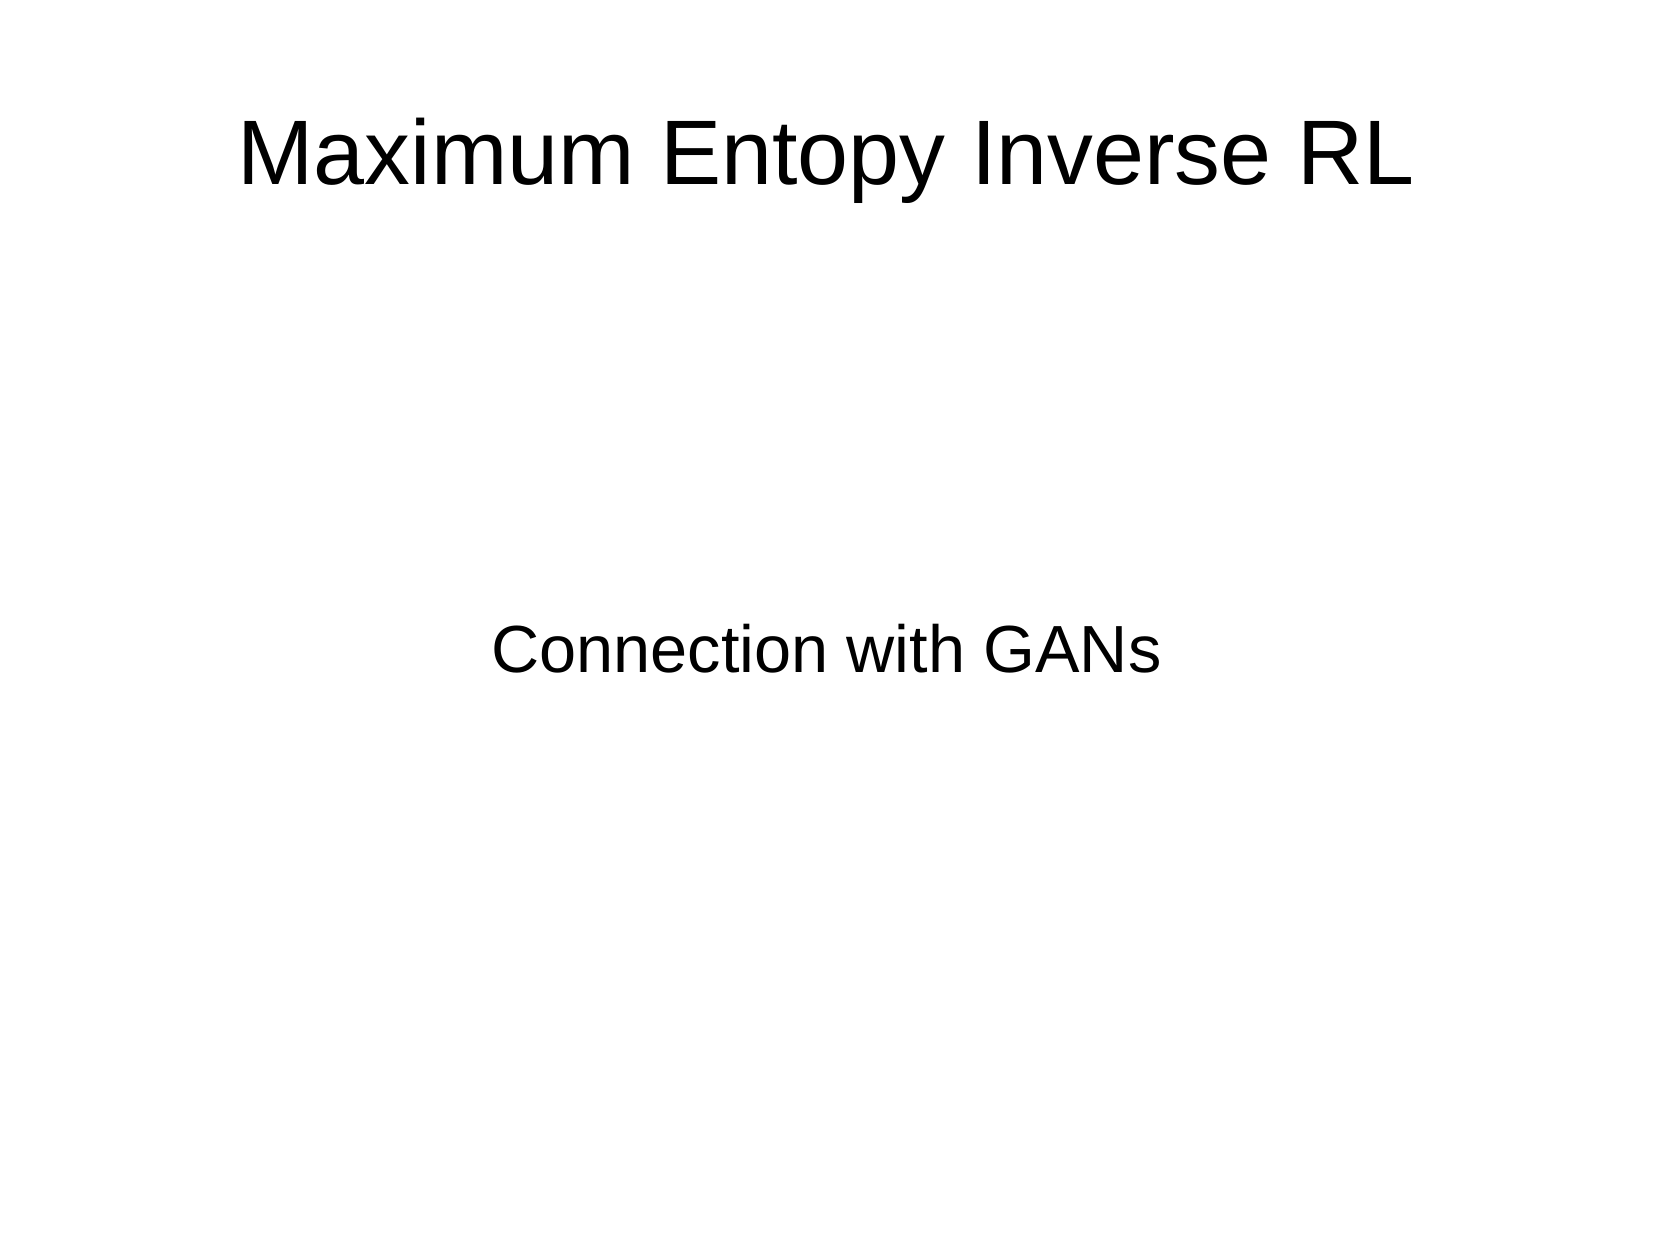

# Maximum Entopy Inverse RL
Connection with GANs